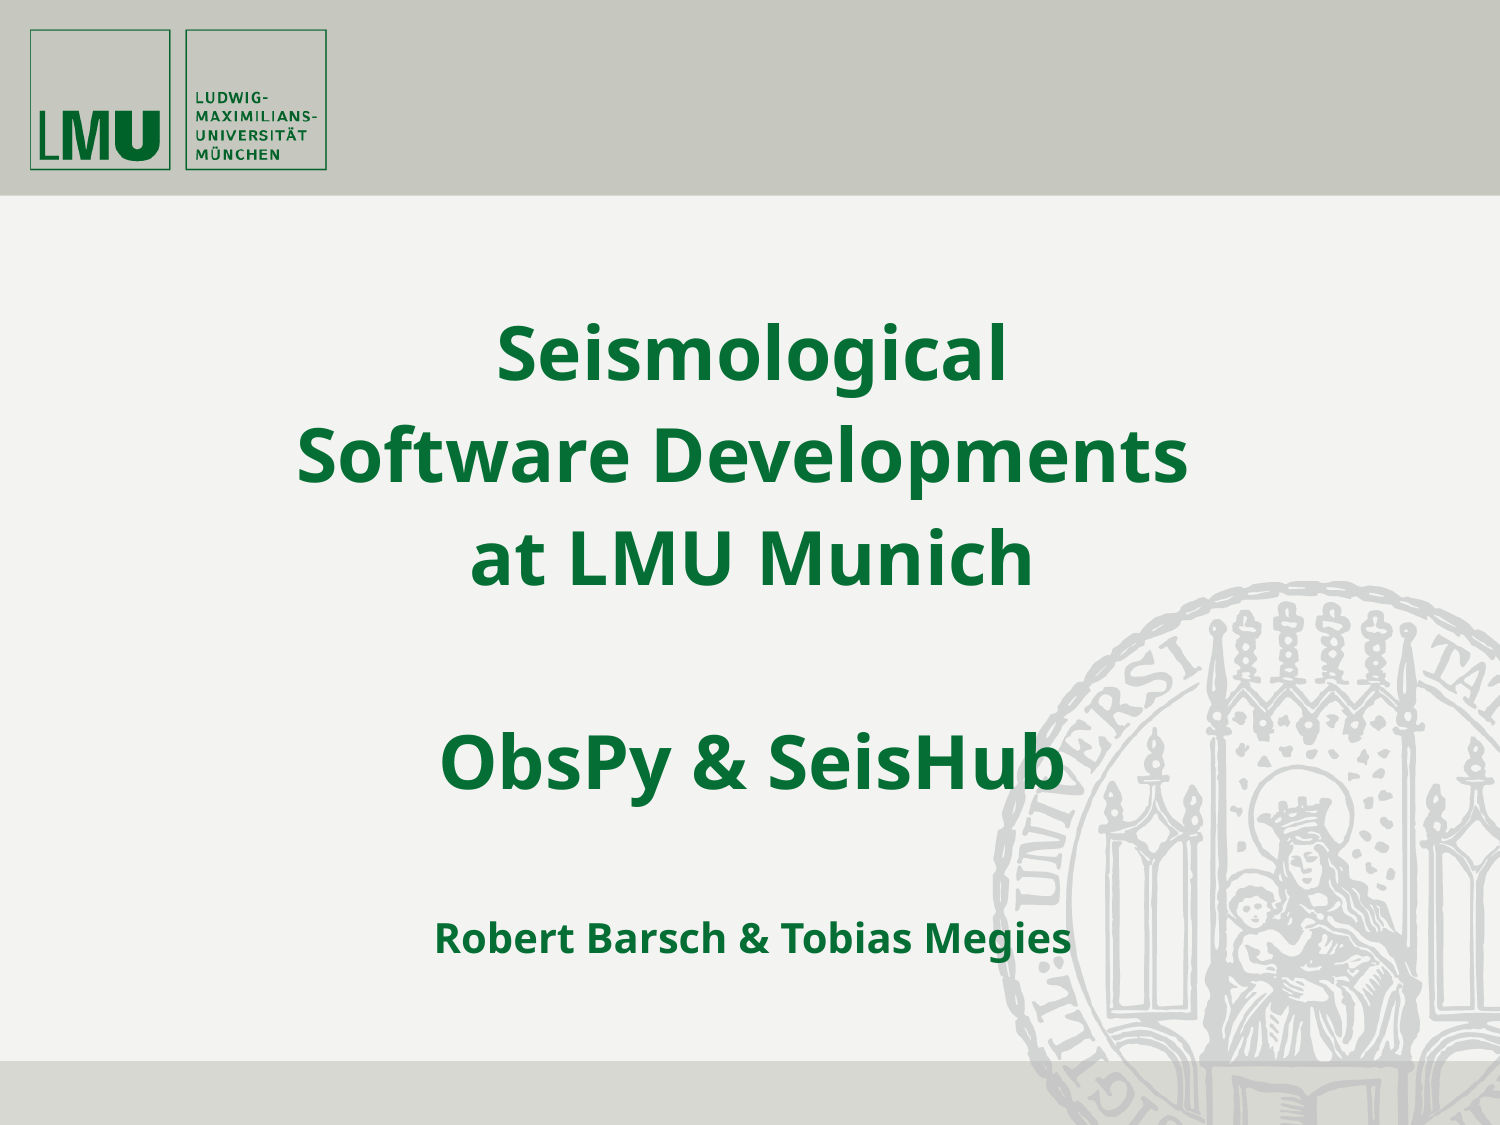

# Seismological Software Developments at LMU Munich ObsPy & SeisHub
Robert Barsch & Tobias Megies